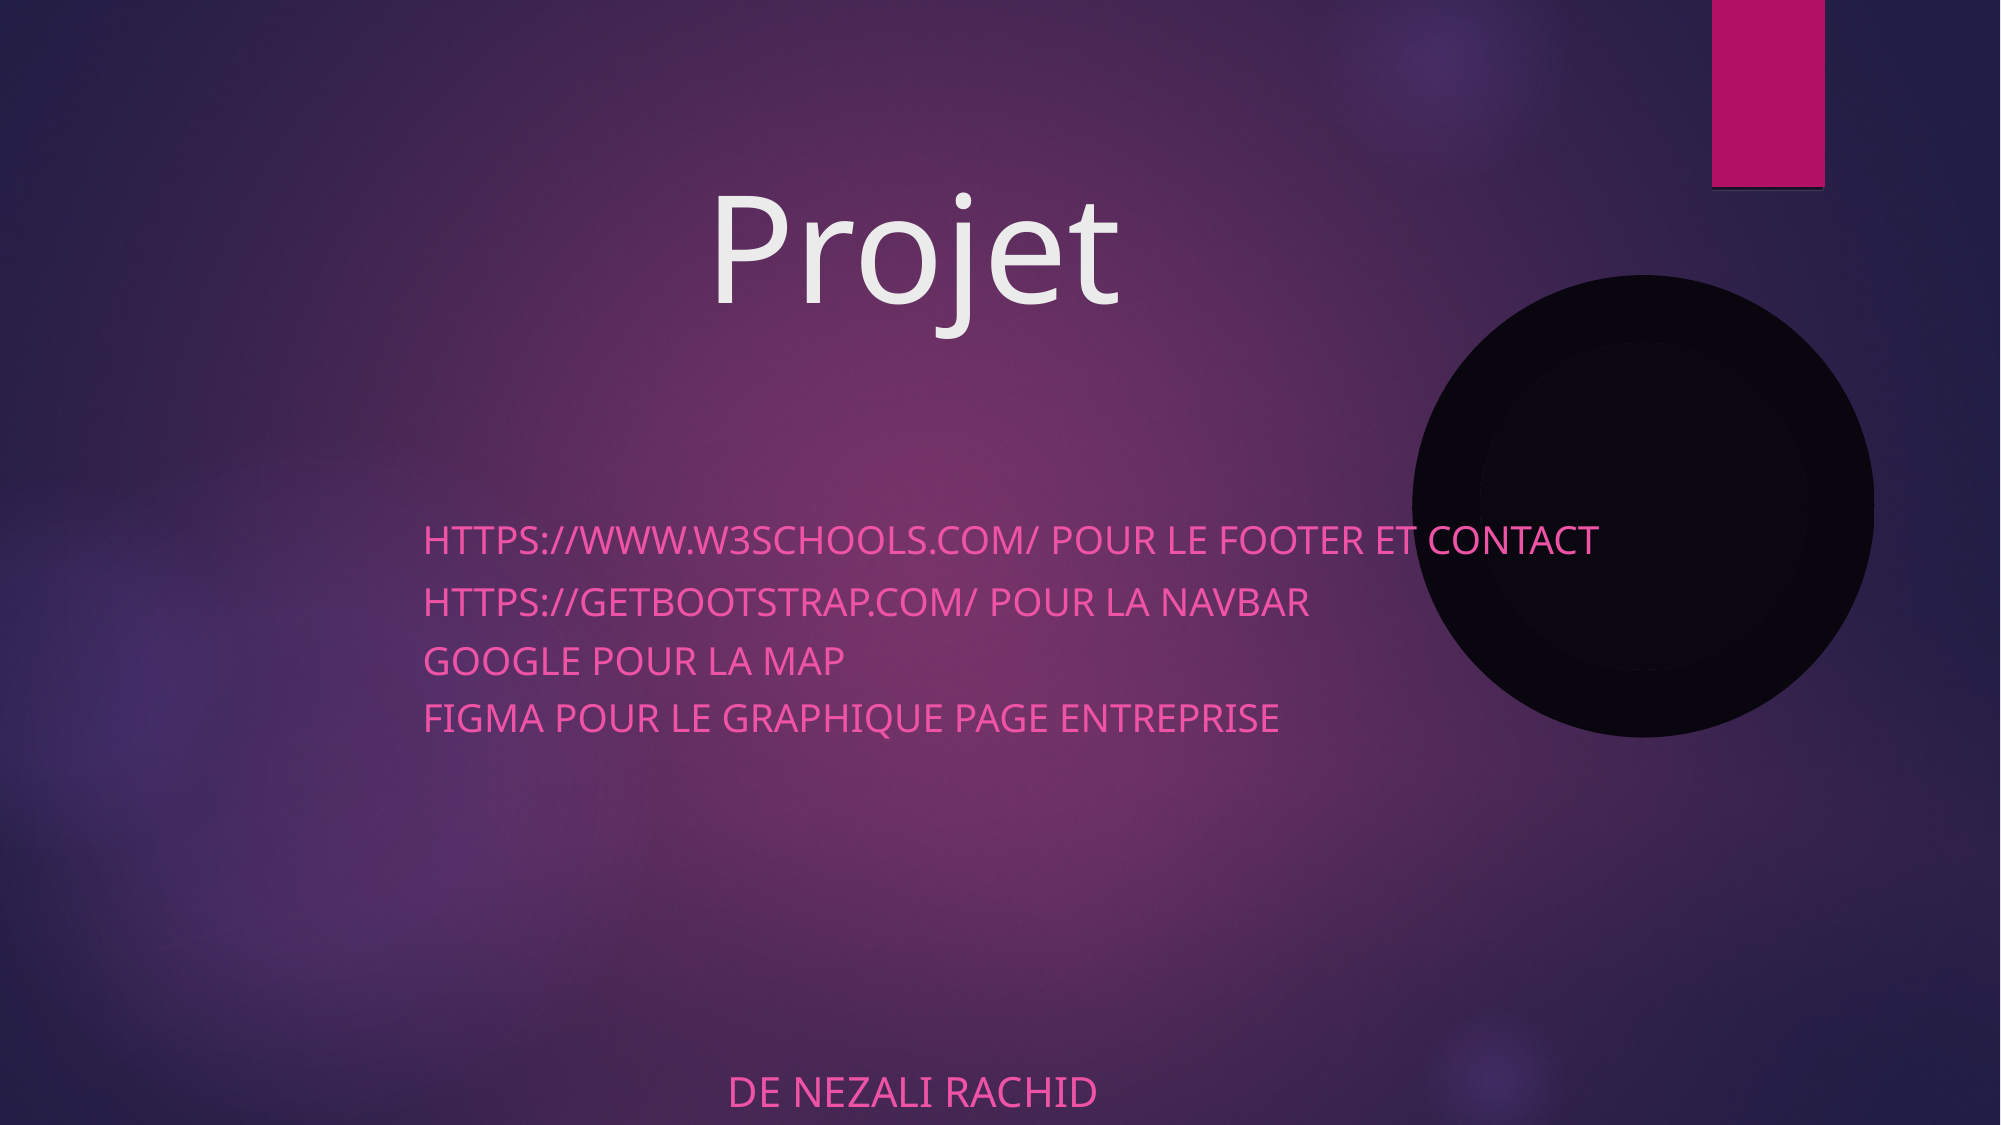

# Projet
https://www.w3schools.com/ pour le footer et contact
https://getbootstrap.com/ pour la navbar
Google pour la map
Figma pour le graphique page entreprise
De nezali rachid